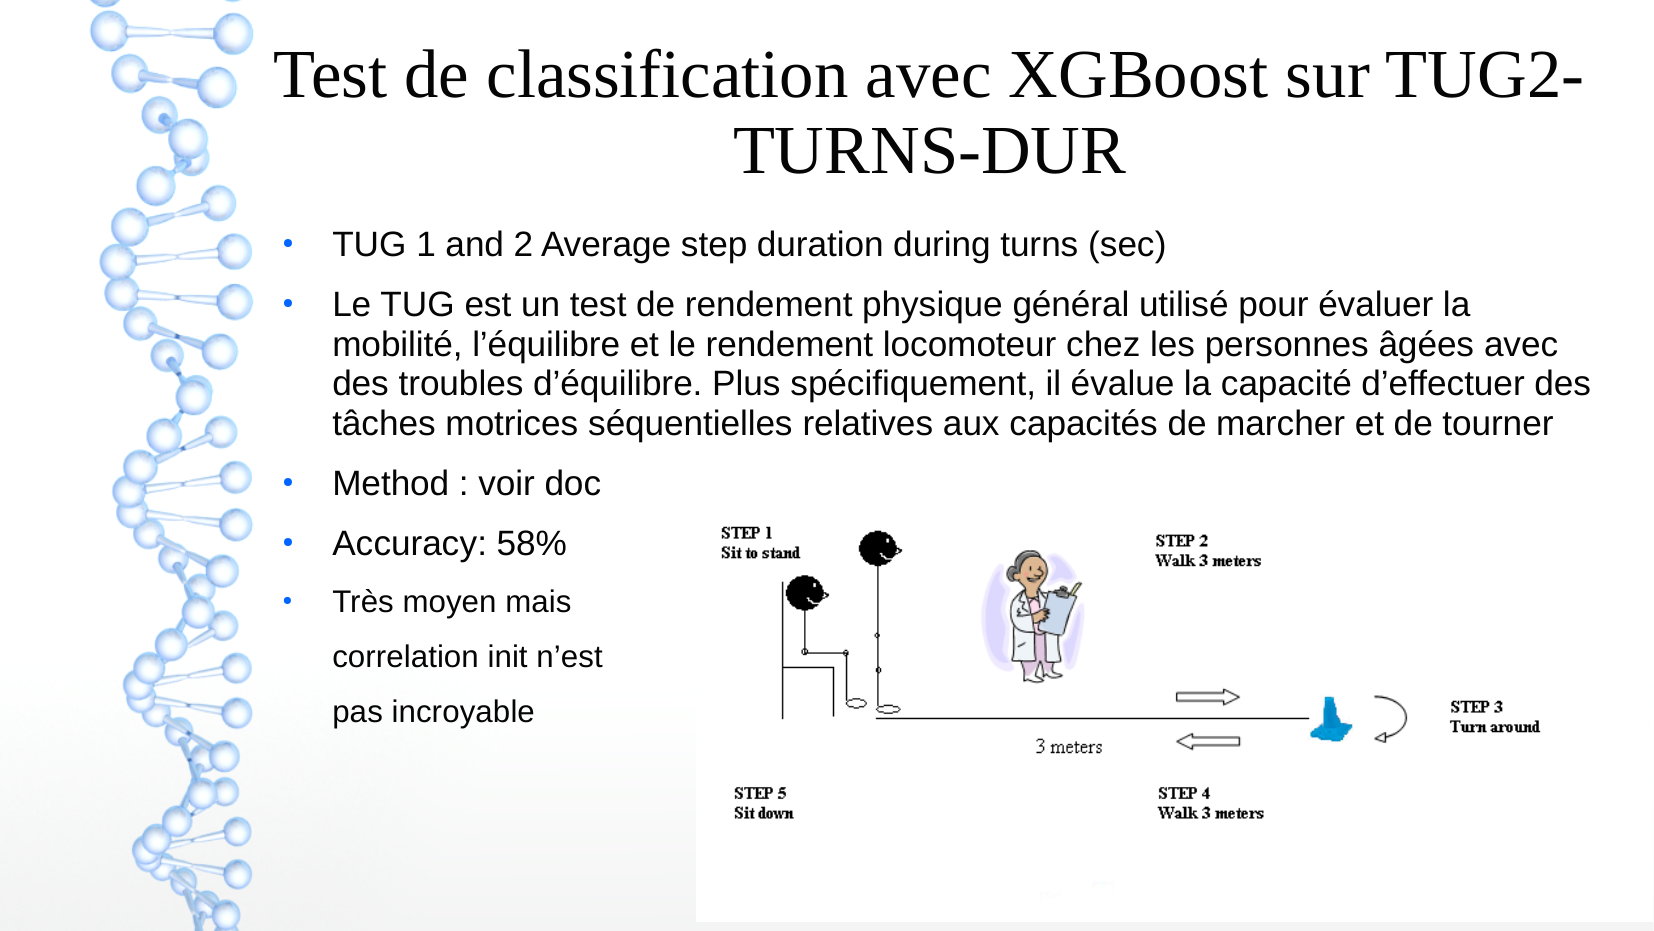

# Test de classification avec XGBoost sur TUG2-TURNS-DUR
TUG 1 and 2 Average step duration during turns (sec)
Le TUG est un test de rendement physique général utilisé pour évaluer la mobilité, l’équilibre et le rendement locomoteur chez les personnes âgées avec des troubles d’équilibre. Plus spécifiquement, il évalue la capacité d’effectuer des tâches motrices séquentielles relatives aux capacités de marcher et de tourner
Method : voir doc
Accuracy: 58%
Très moyen mais
correlation init n’est
pas incroyable
6